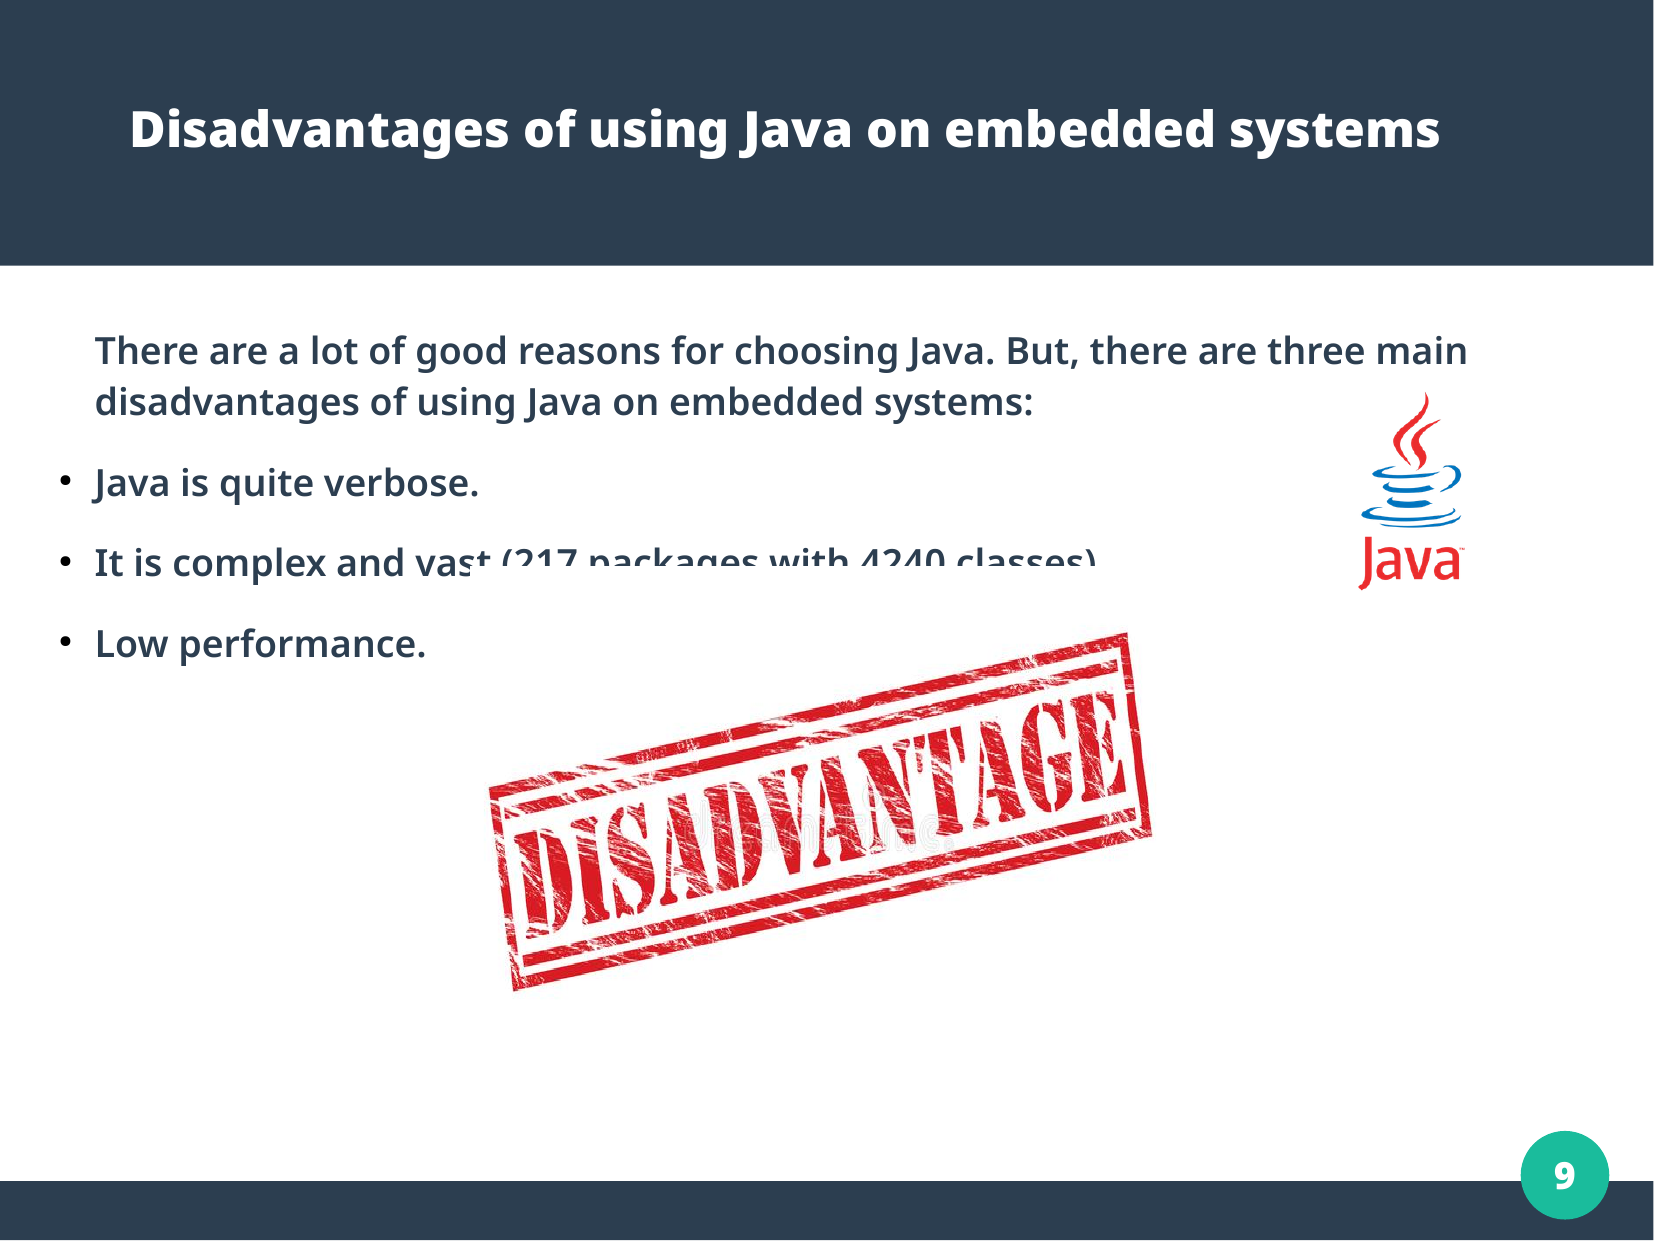

# Disadvantages of using Java on embedded systems
There are a lot of good reasons for choosing Java. But, there are three main disadvantages of using Java on embedded systems:
Java is quite verbose.
It is complex and vast (217 packages with 4240 classes).
Low performance.
9